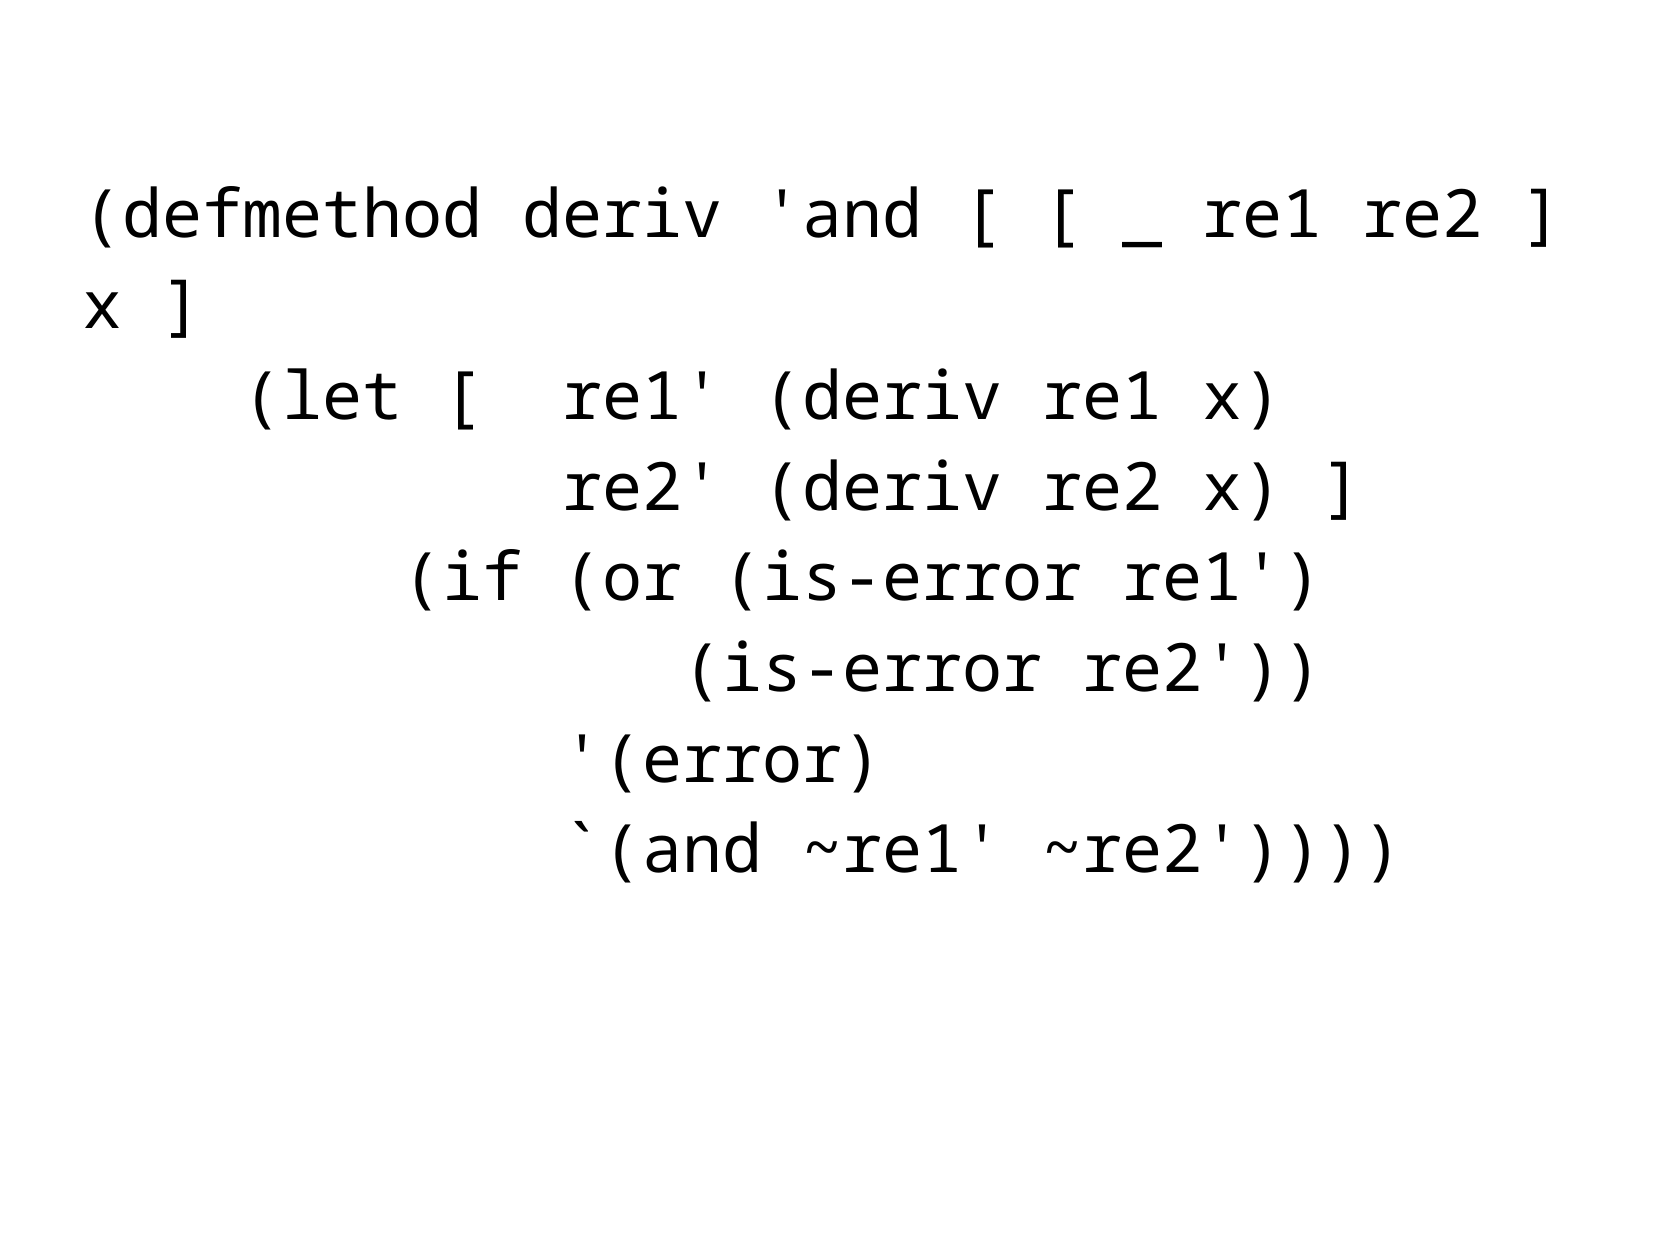

# (defmethod deriv 'and [ [ _ re1 re2 ] x ]
 (let [ re1' (deriv re1 x)
 re2' (deriv re2 x) ]
 (if (or (is-error re1')
								(is-error re2'))
 '(error)
 `(and ~re1' ~re2'))))